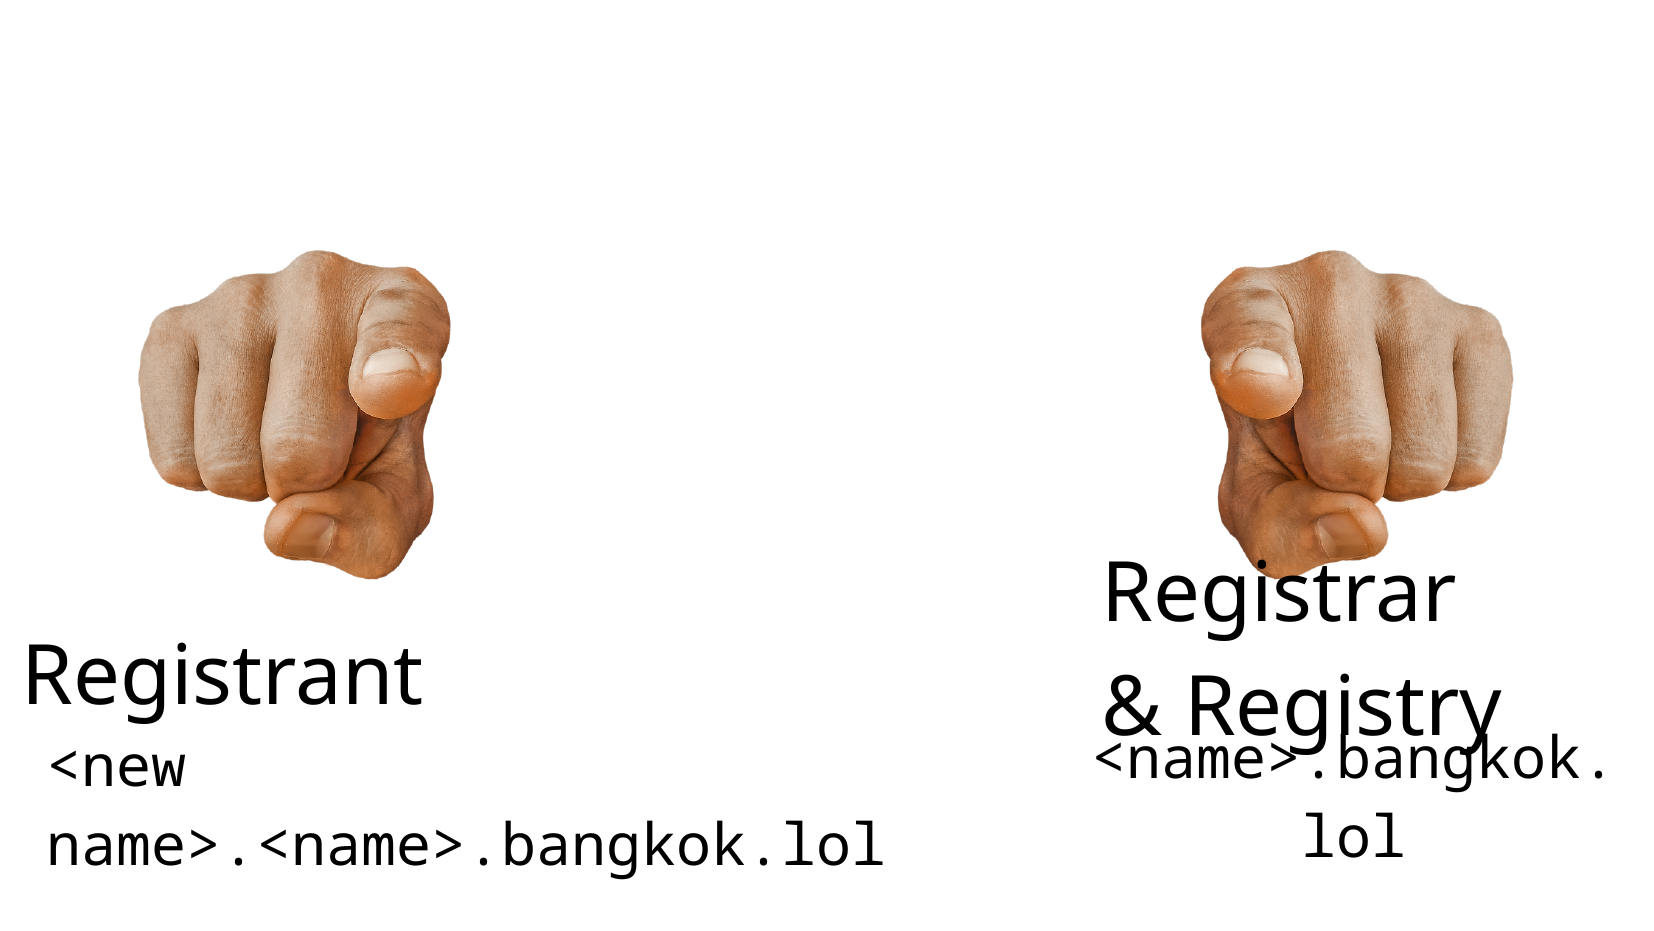

Registrar
& Registry
# Registrant
<name>.bangkok.lol
<new name>.<name>.bangkok.lol